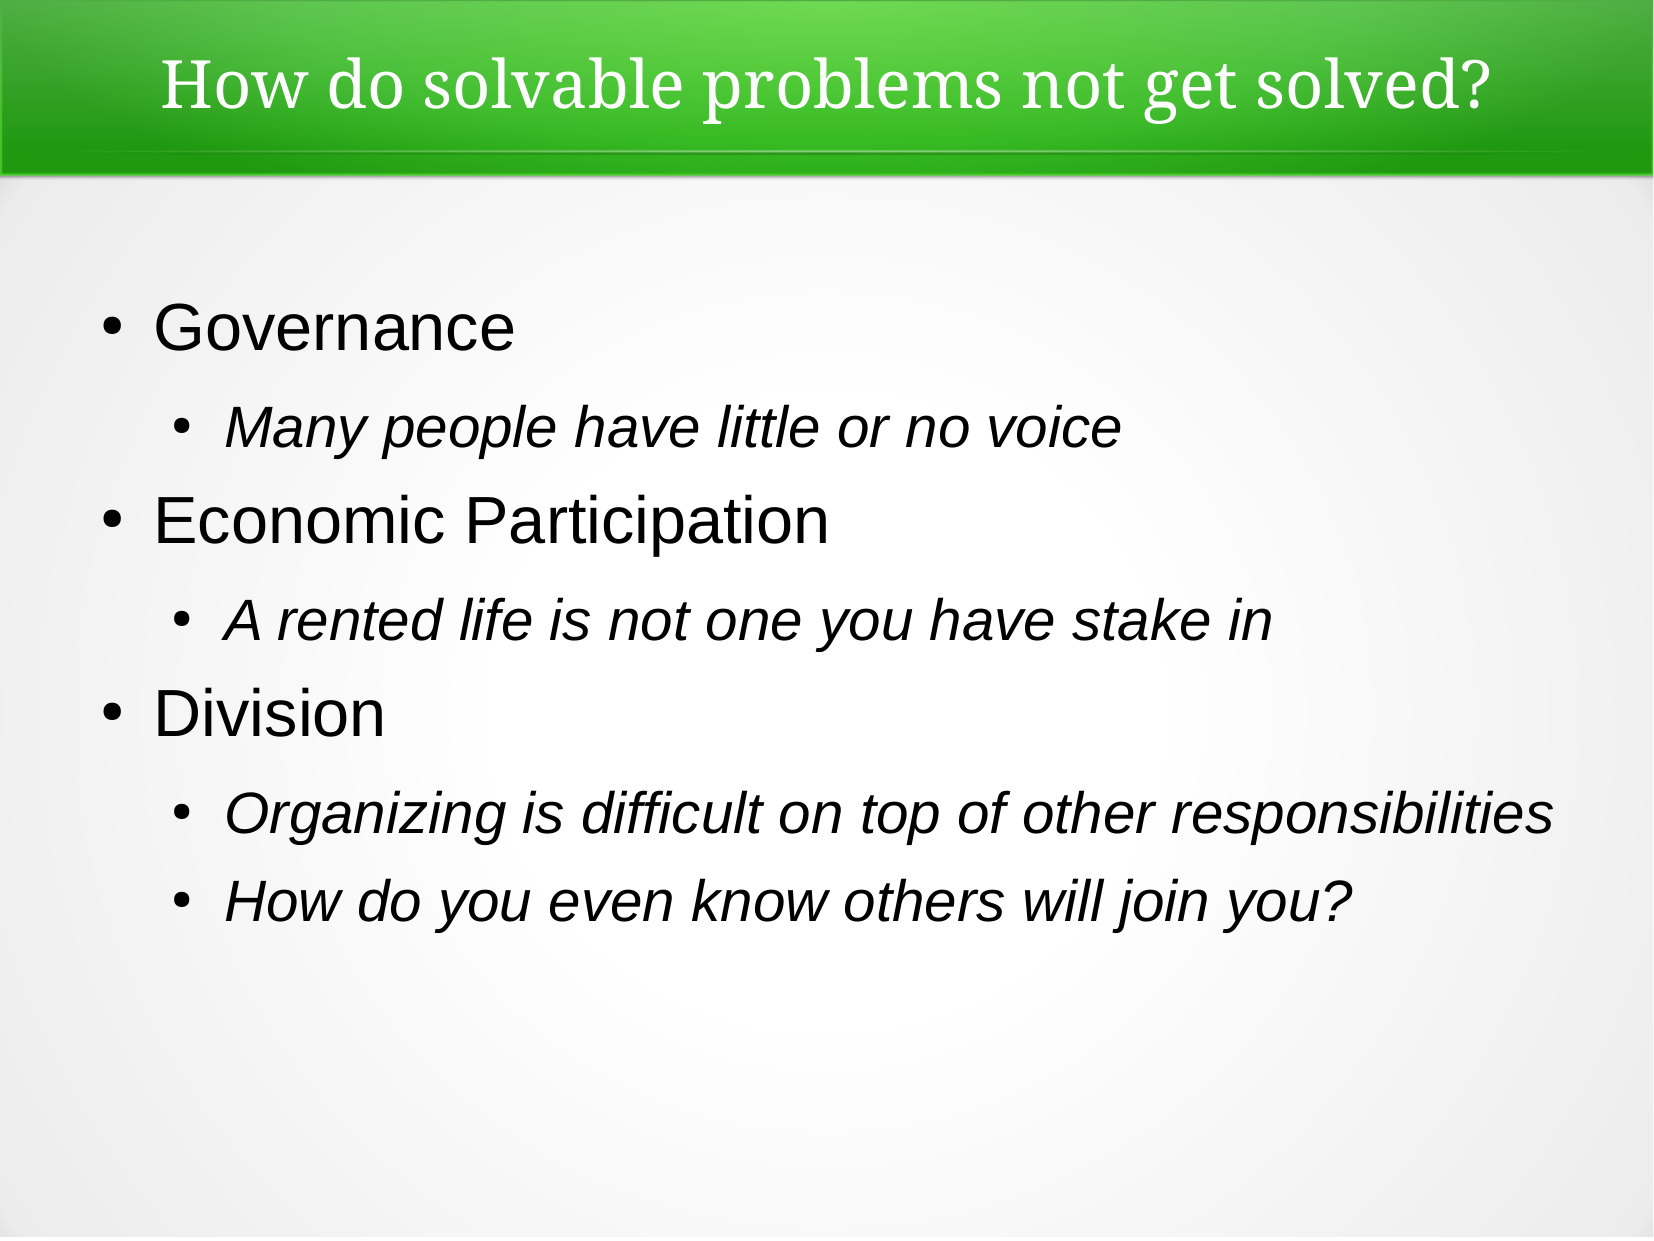

# How do solvable problems not get solved?
Governance
Many people have little or no voice
Economic Participation
A rented life is not one you have stake in
Division
Organizing is difficult on top of other responsibilities
How do you even know others will join you?